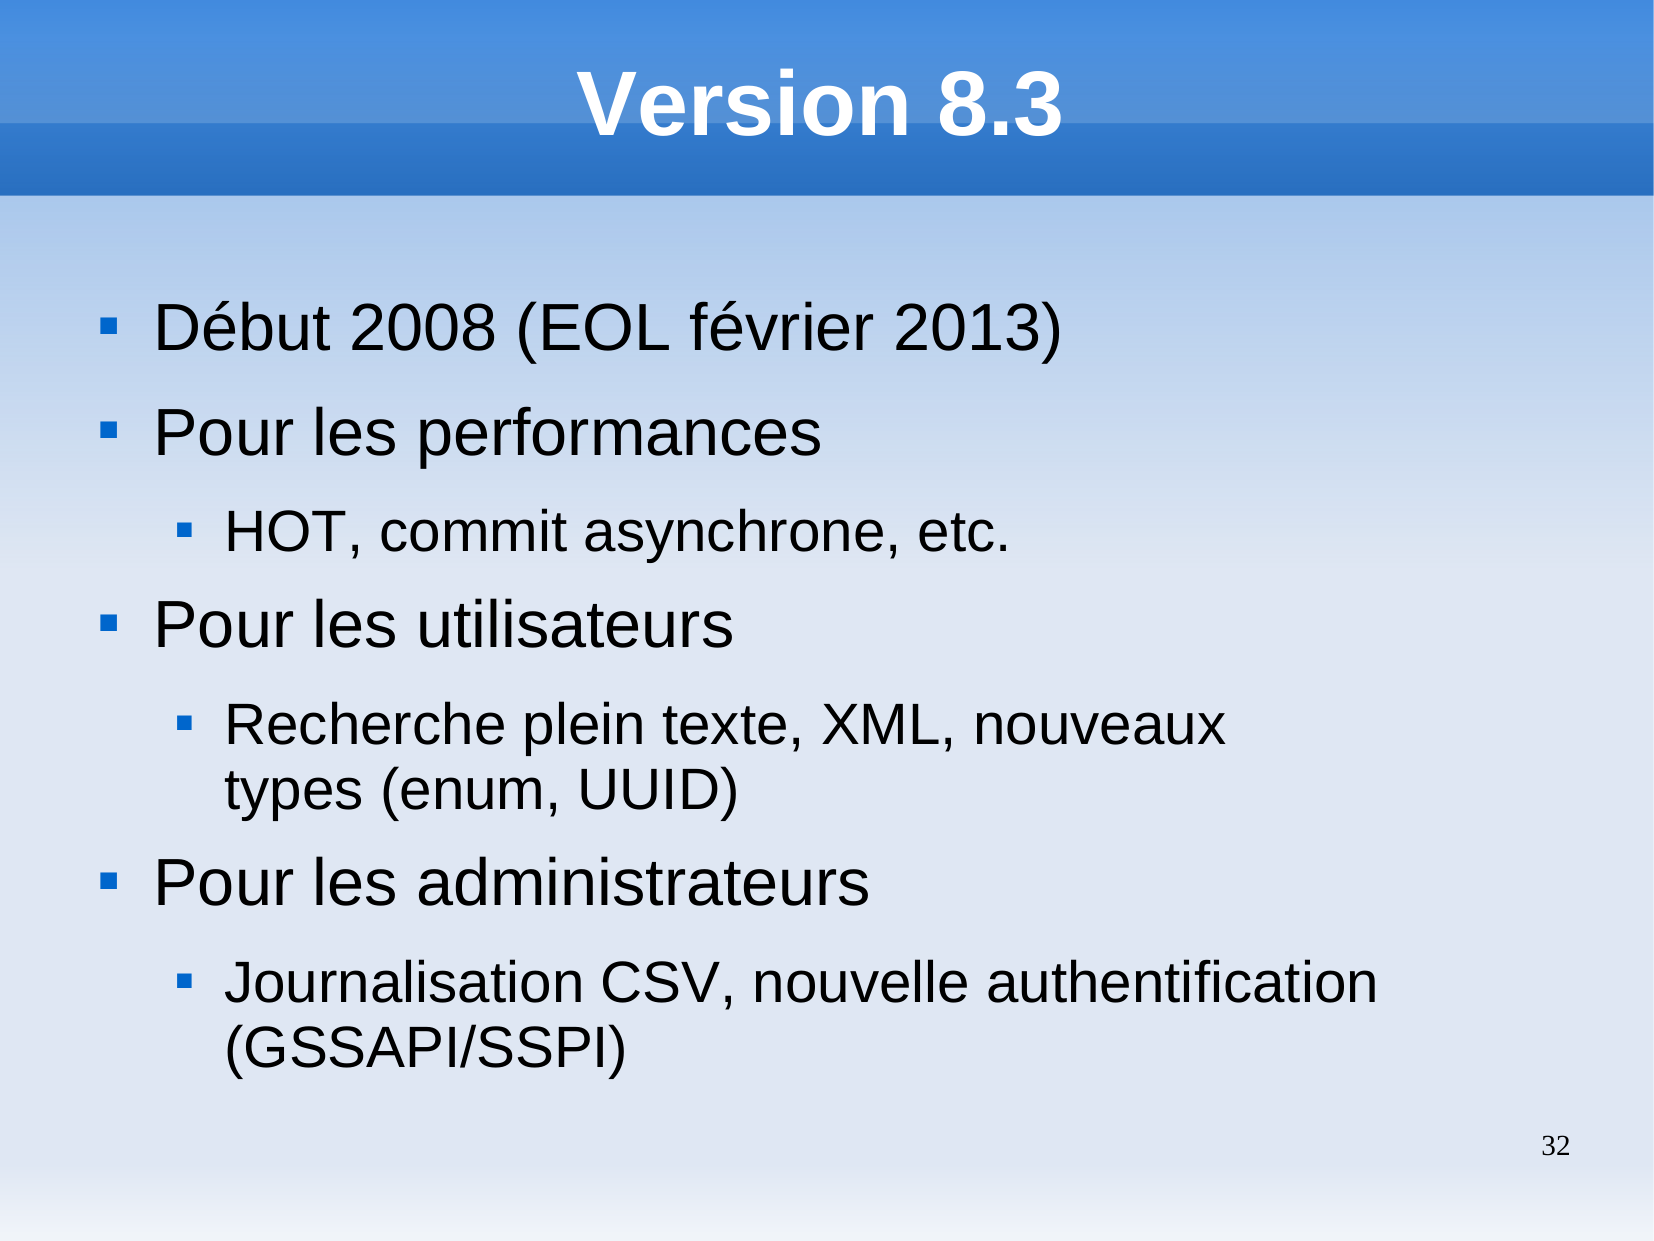

# Version 8.3
Début 2008 (EOL février 2013)
Pour les performances
HOT, commit asynchrone, etc.
Pour les utilisateurs
Recherche plein texte, XML, nouveaux types (enum, UUID)
Pour les administrateurs
Journalisation CSV, nouvelle authentification (GSSAPI/SSPI)
32